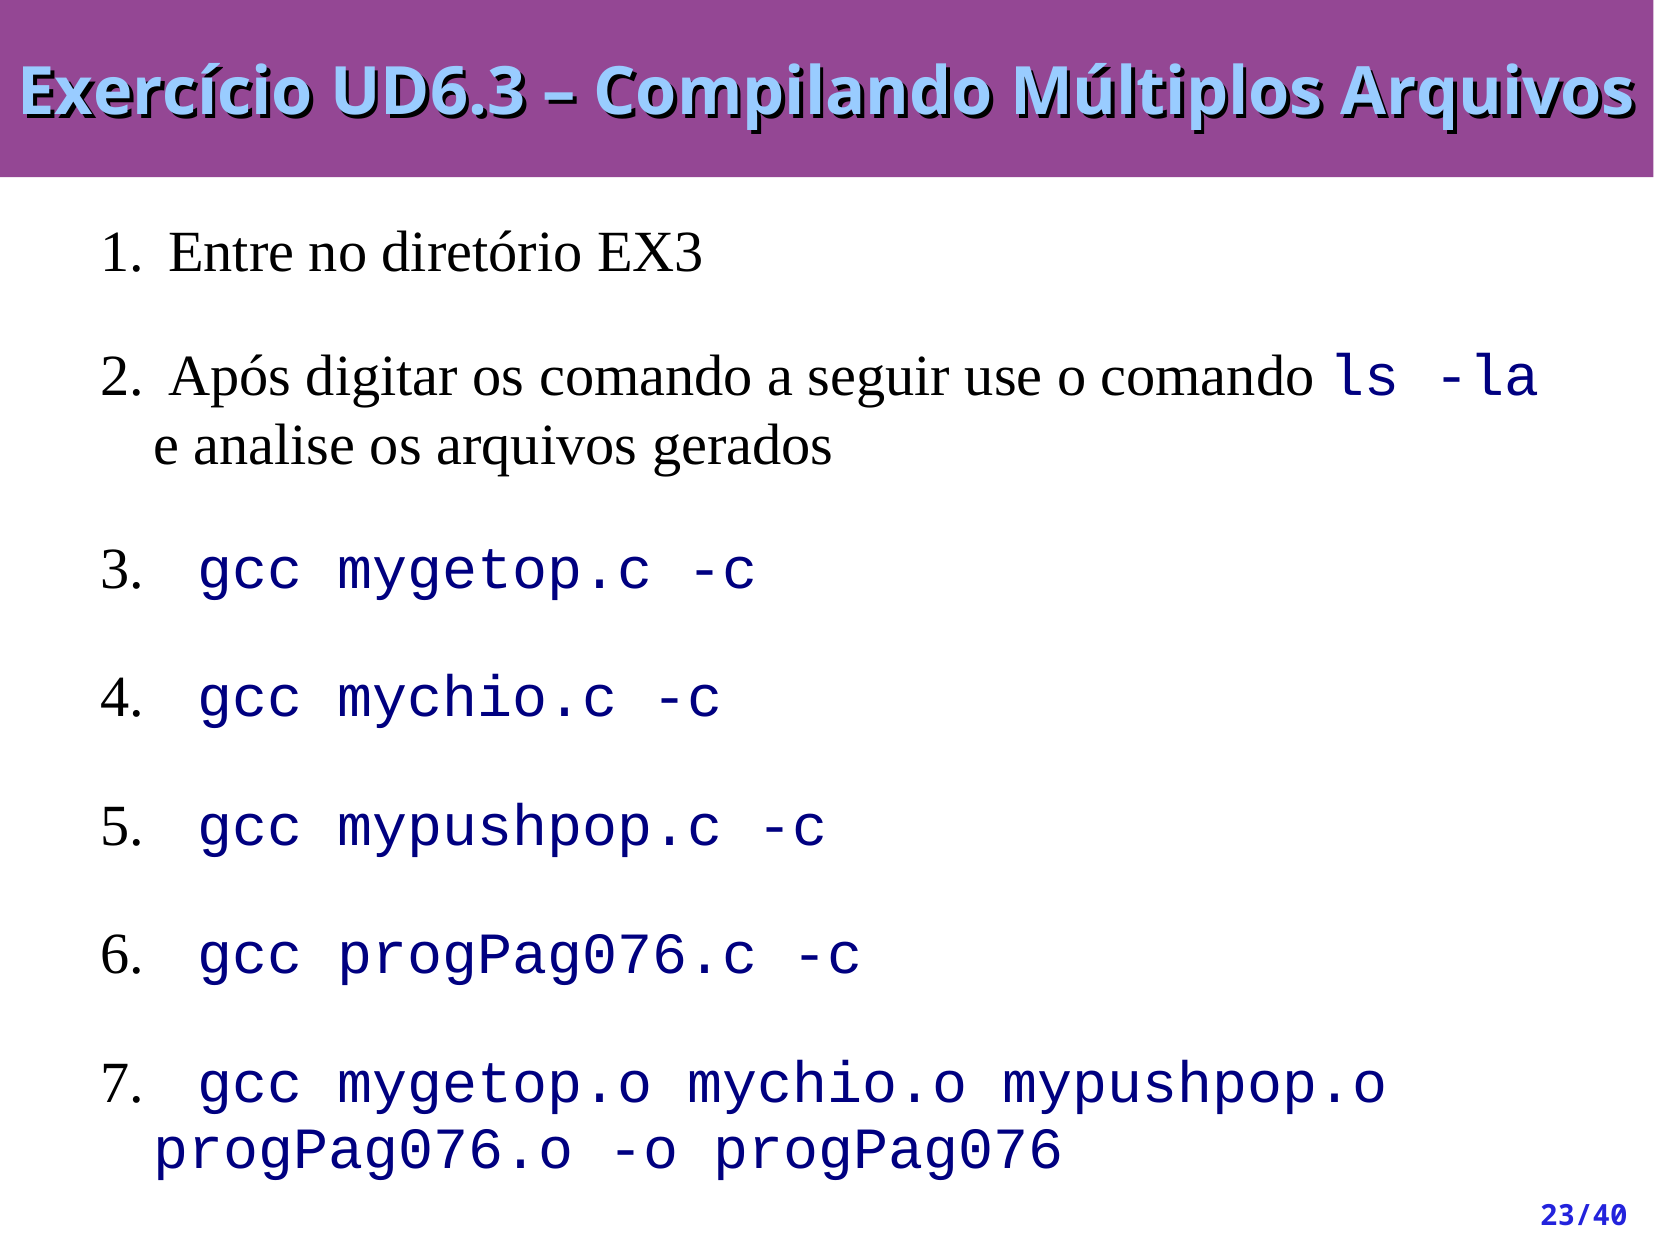

# Exercício UD6.3 – Compilando Múltiplos Arquivos
 Entre no diretório EX3
 Após digitar os comando a seguir use o comando ls -la e analise os arquivos gerados
 gcc mygetop.c -c
 gcc mychio.c -c
 gcc mypushpop.c -c
 gcc progPag076.c -c
 gcc mygetop.o mychio.o mypushpop.o progPag076.o -o progPag076
23